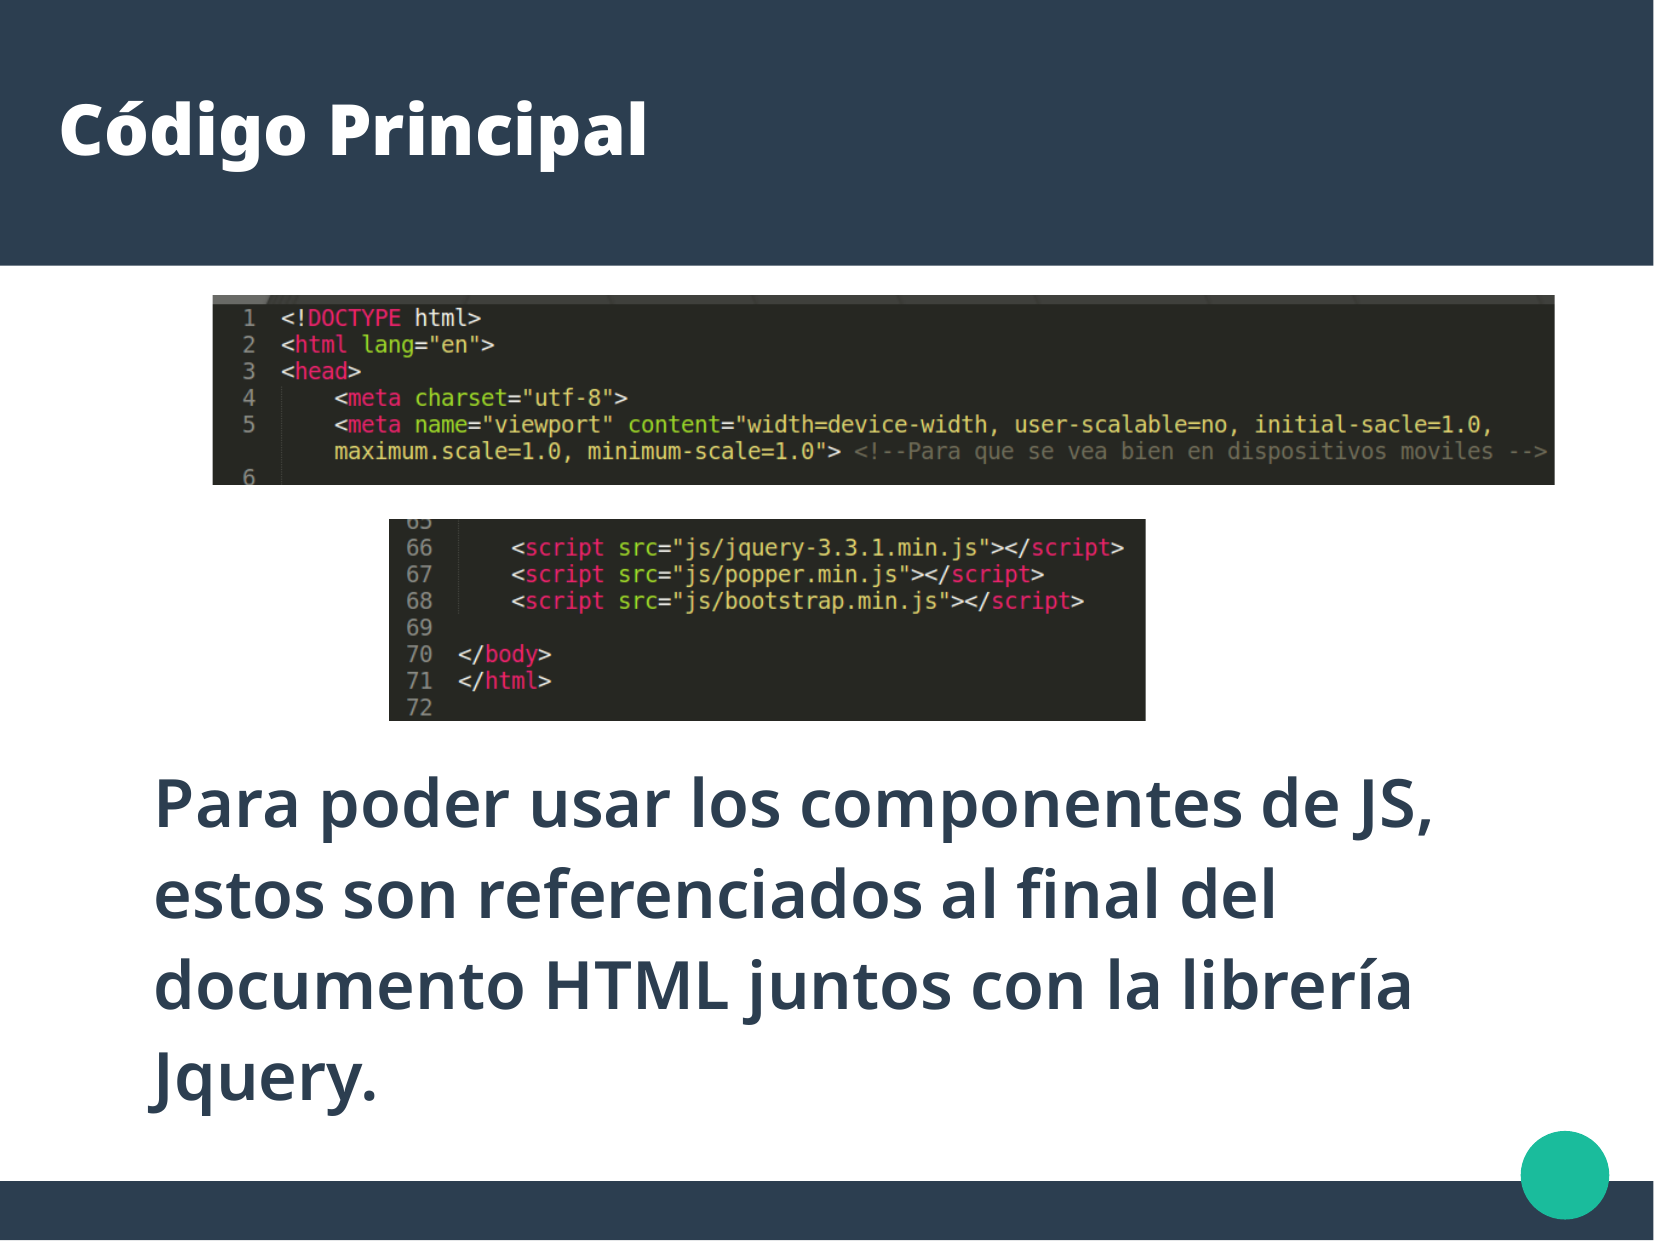

# Código Principal
Para poder usar los componentes de JS, estos son referenciados al final del documento HTML juntos con la librería Jquery.